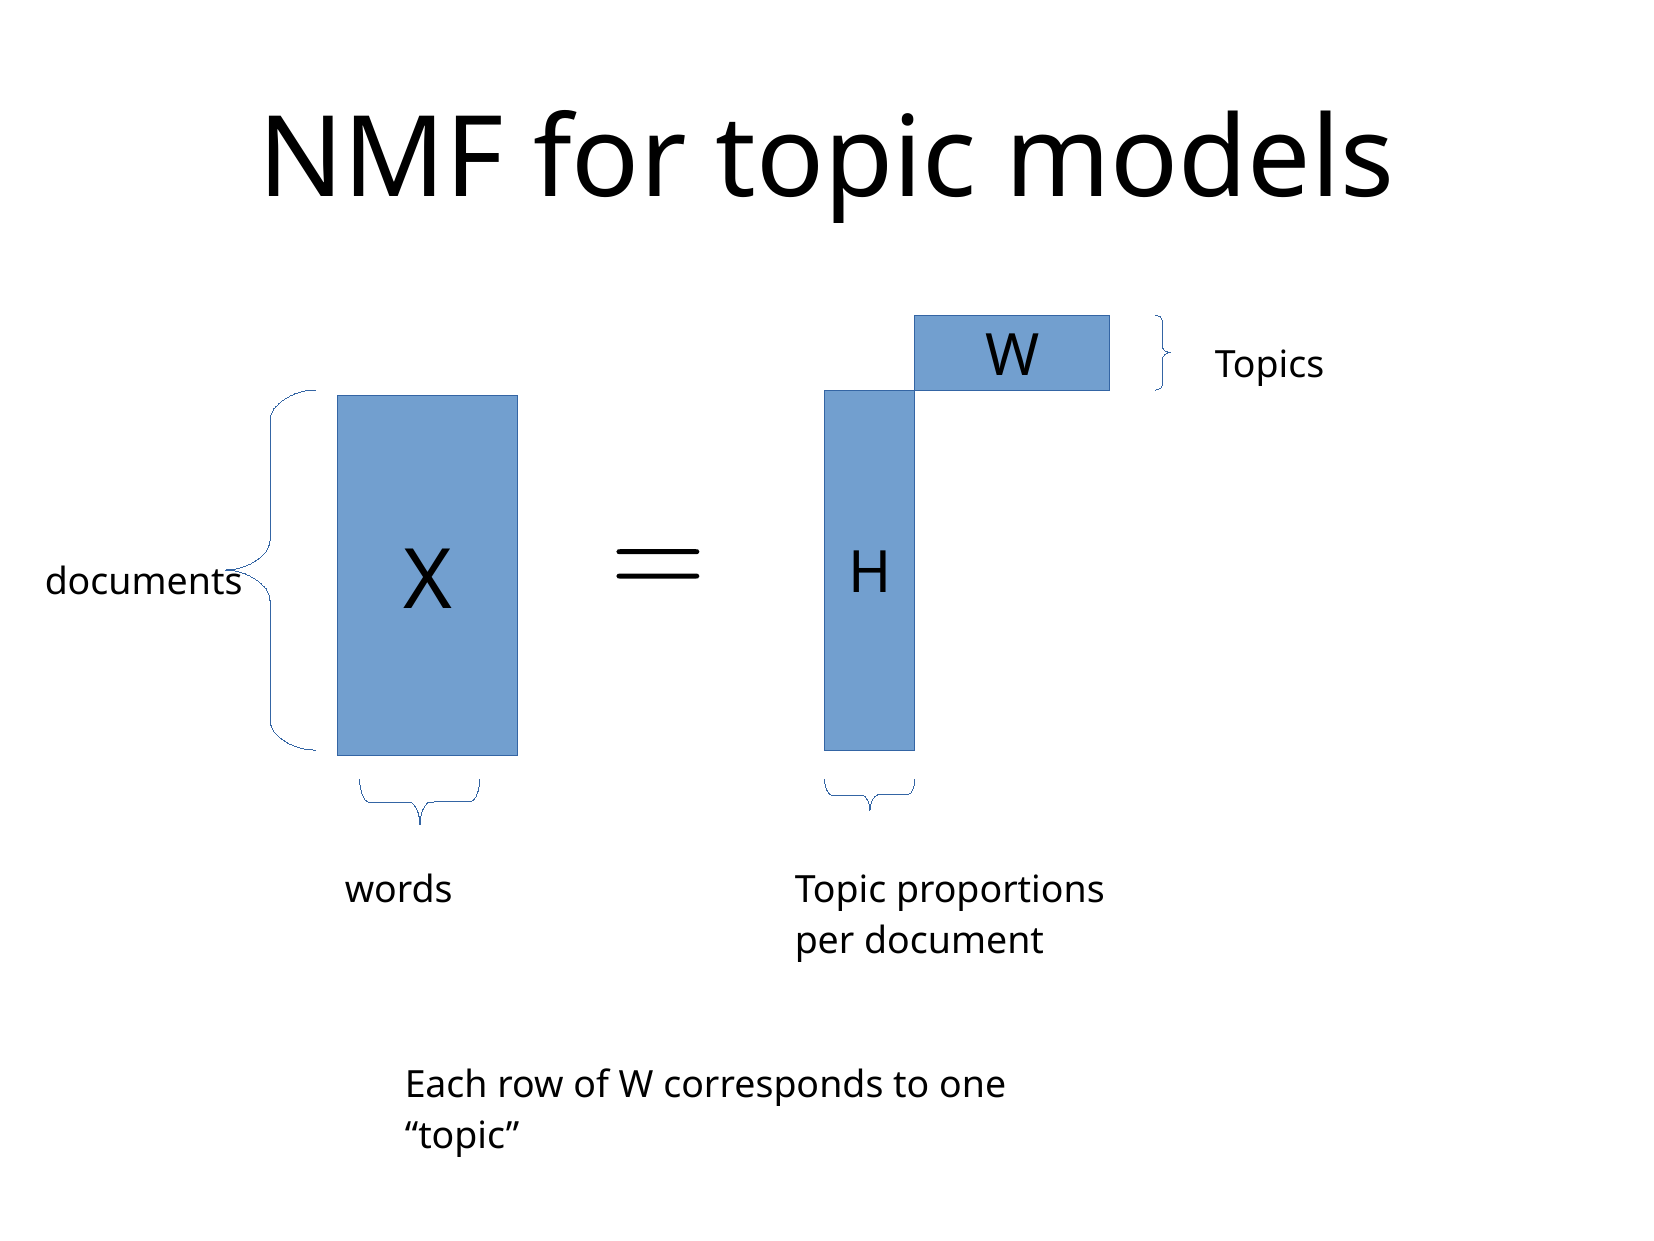

# NMF for topic models
W
Topics
H
X
documents
words
Topic proportions
per document
Each row of W corresponds to one “topic”